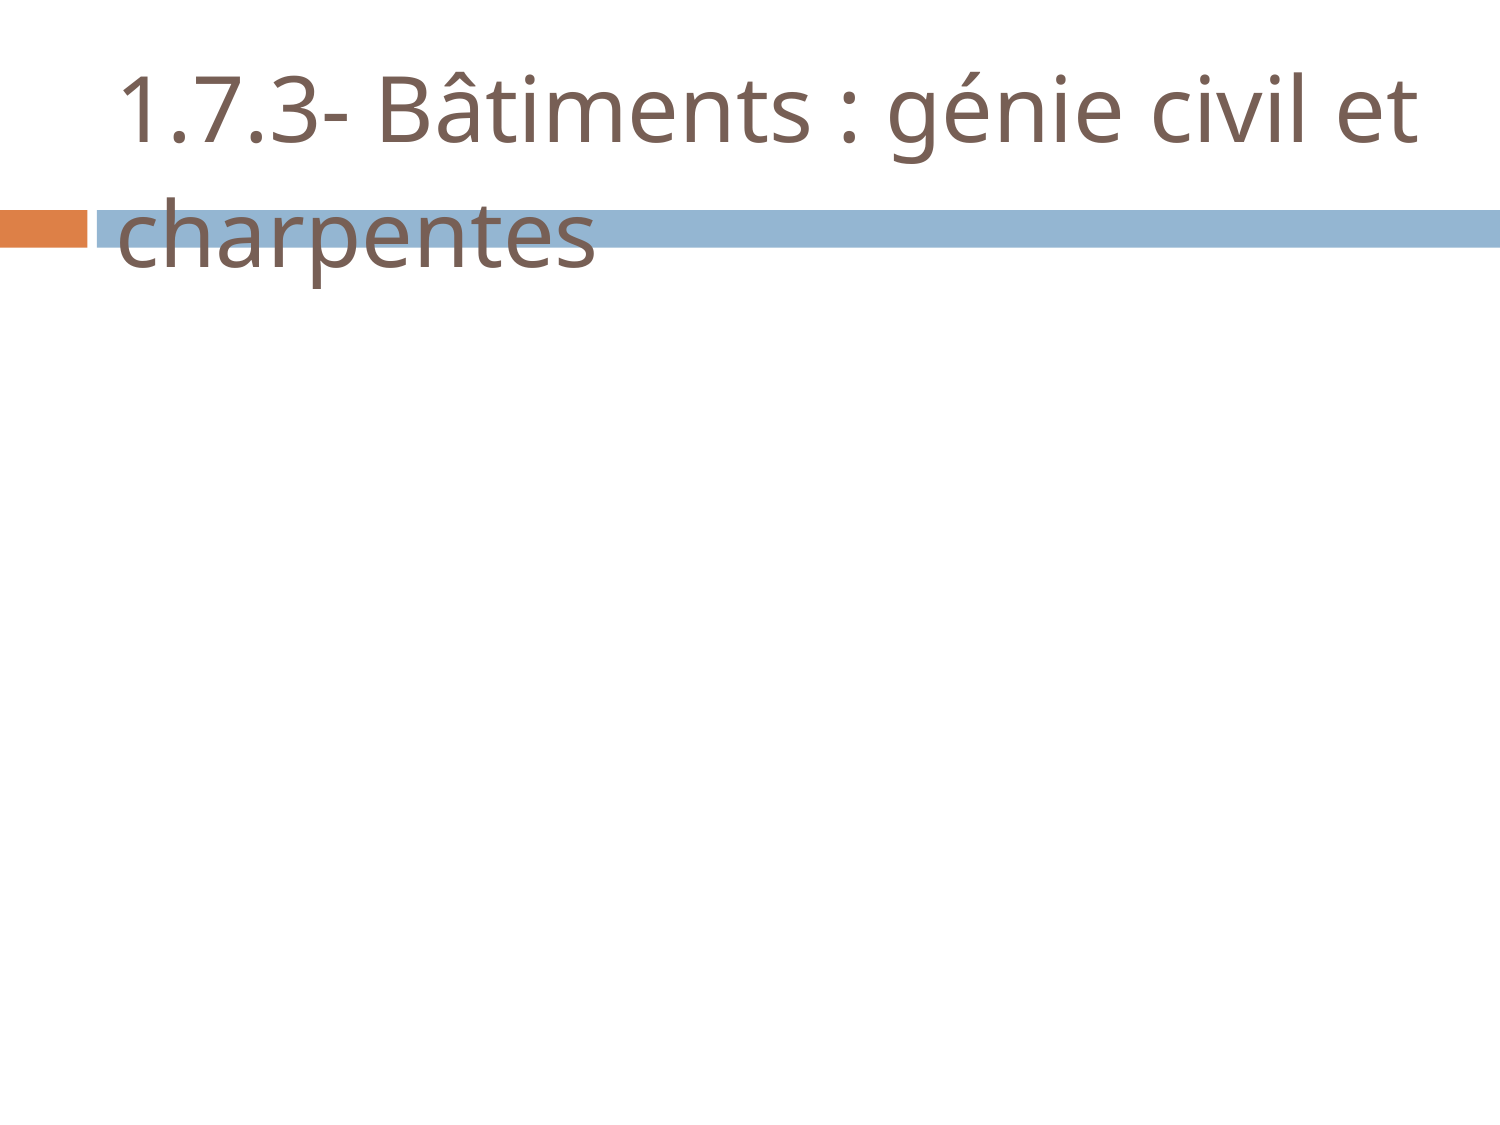

# 1.7.3- Bâtiments : génie civil et charpentes